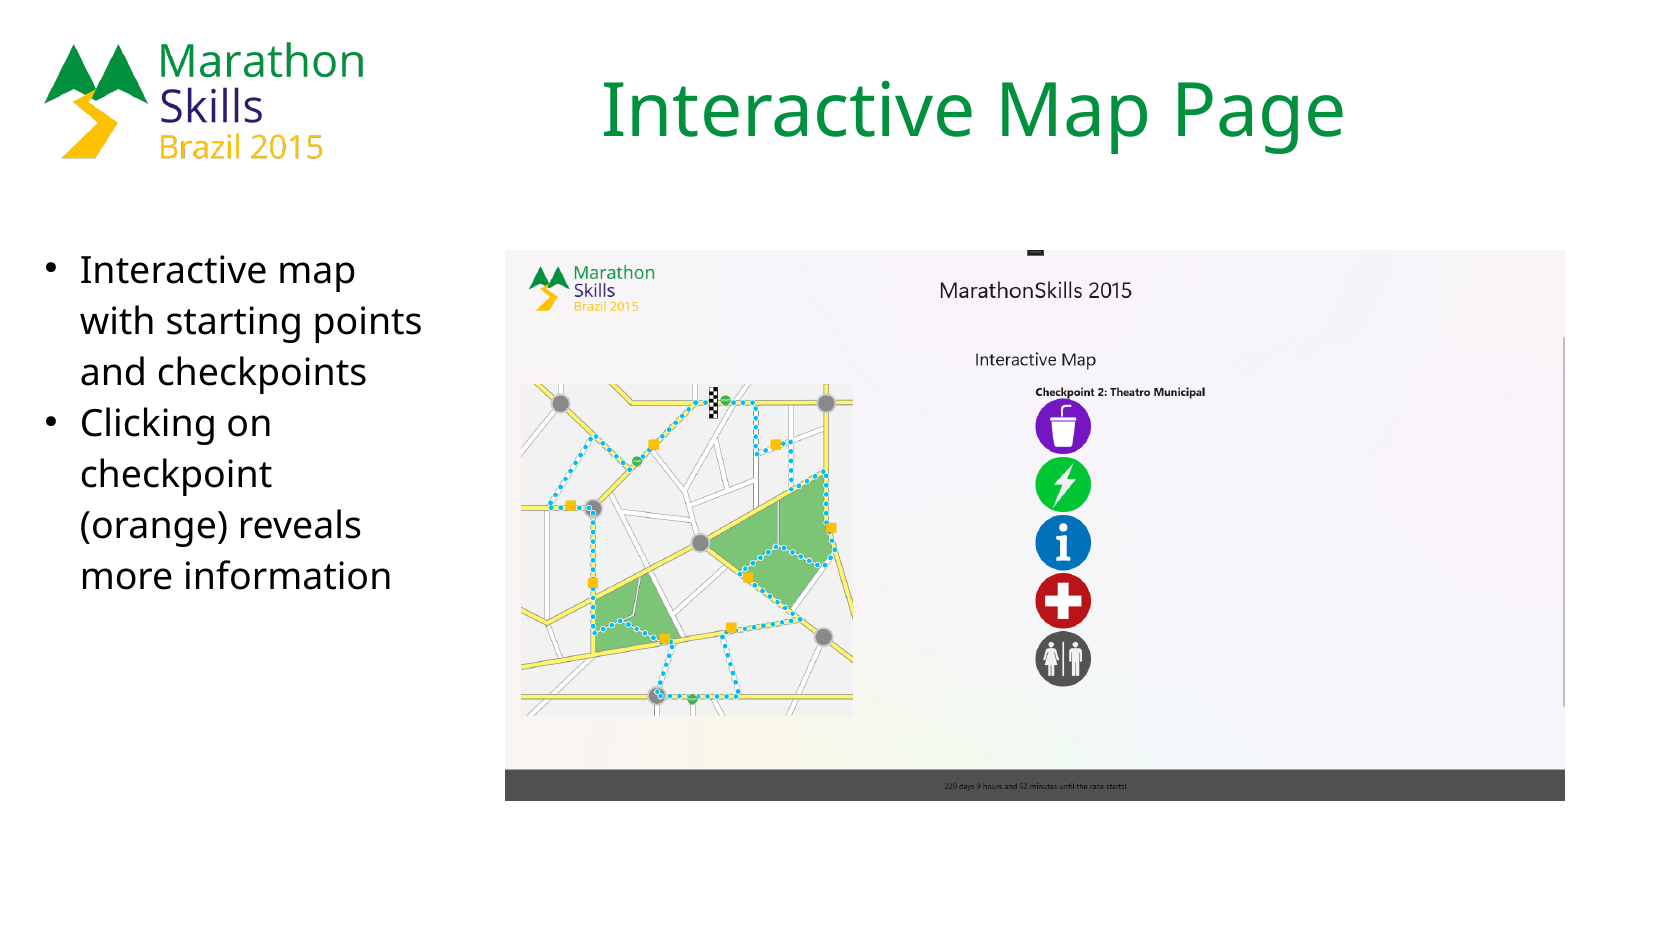

# Interactive Map Page
Interactive map with starting points and checkpoints
Clicking on checkpoint (orange) reveals more information